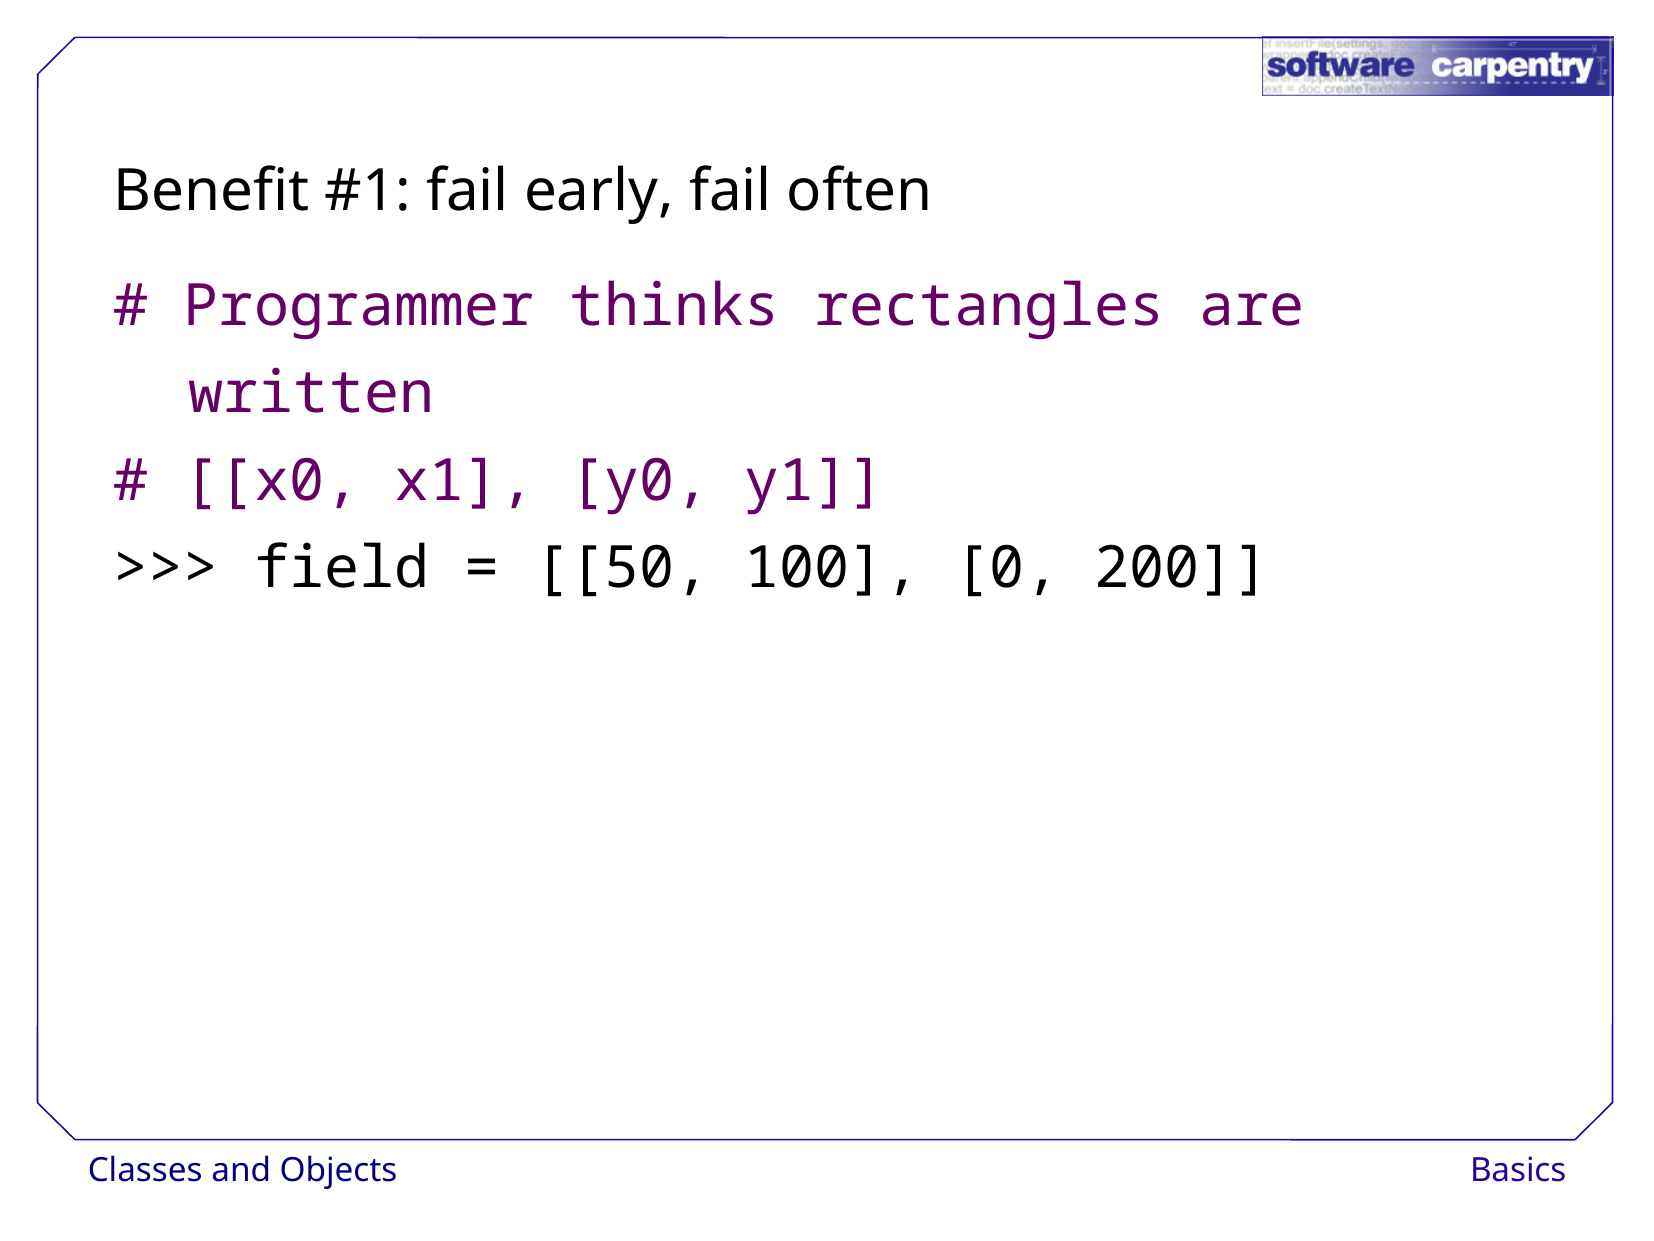

Benefit #1: fail early, fail often
# Programmer thinks rectangles are written
# [[x0, x1], [y0, y1]]
>>> field = [[50, 100], [0, 200]]